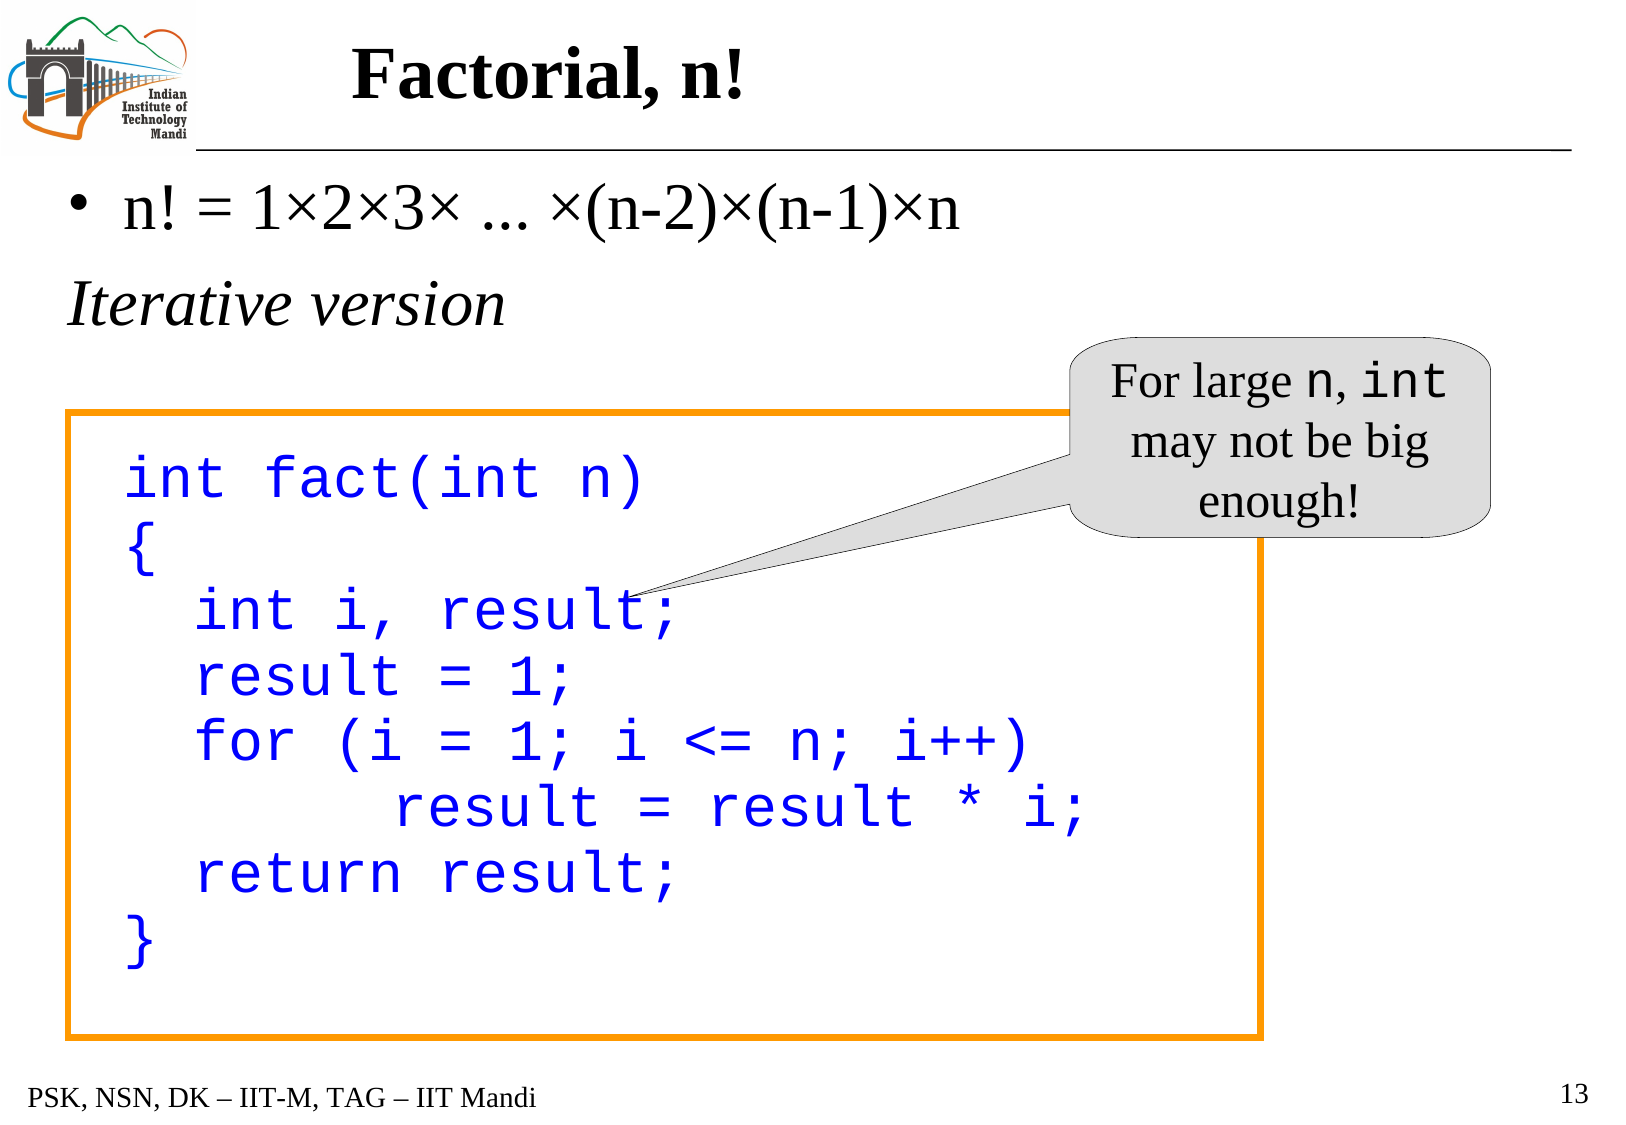

# Factorial, n!
n! = 1×2×3× ... ×(n-2)×(n-1)×n
Iterative version
	int fact(int n)
	{
	 int i, result;
	 result = 1;
	 for (i = 1; i <= n; i++)
			     result = result * i;
	 return result;
	}
For large n, int may not be big enough!